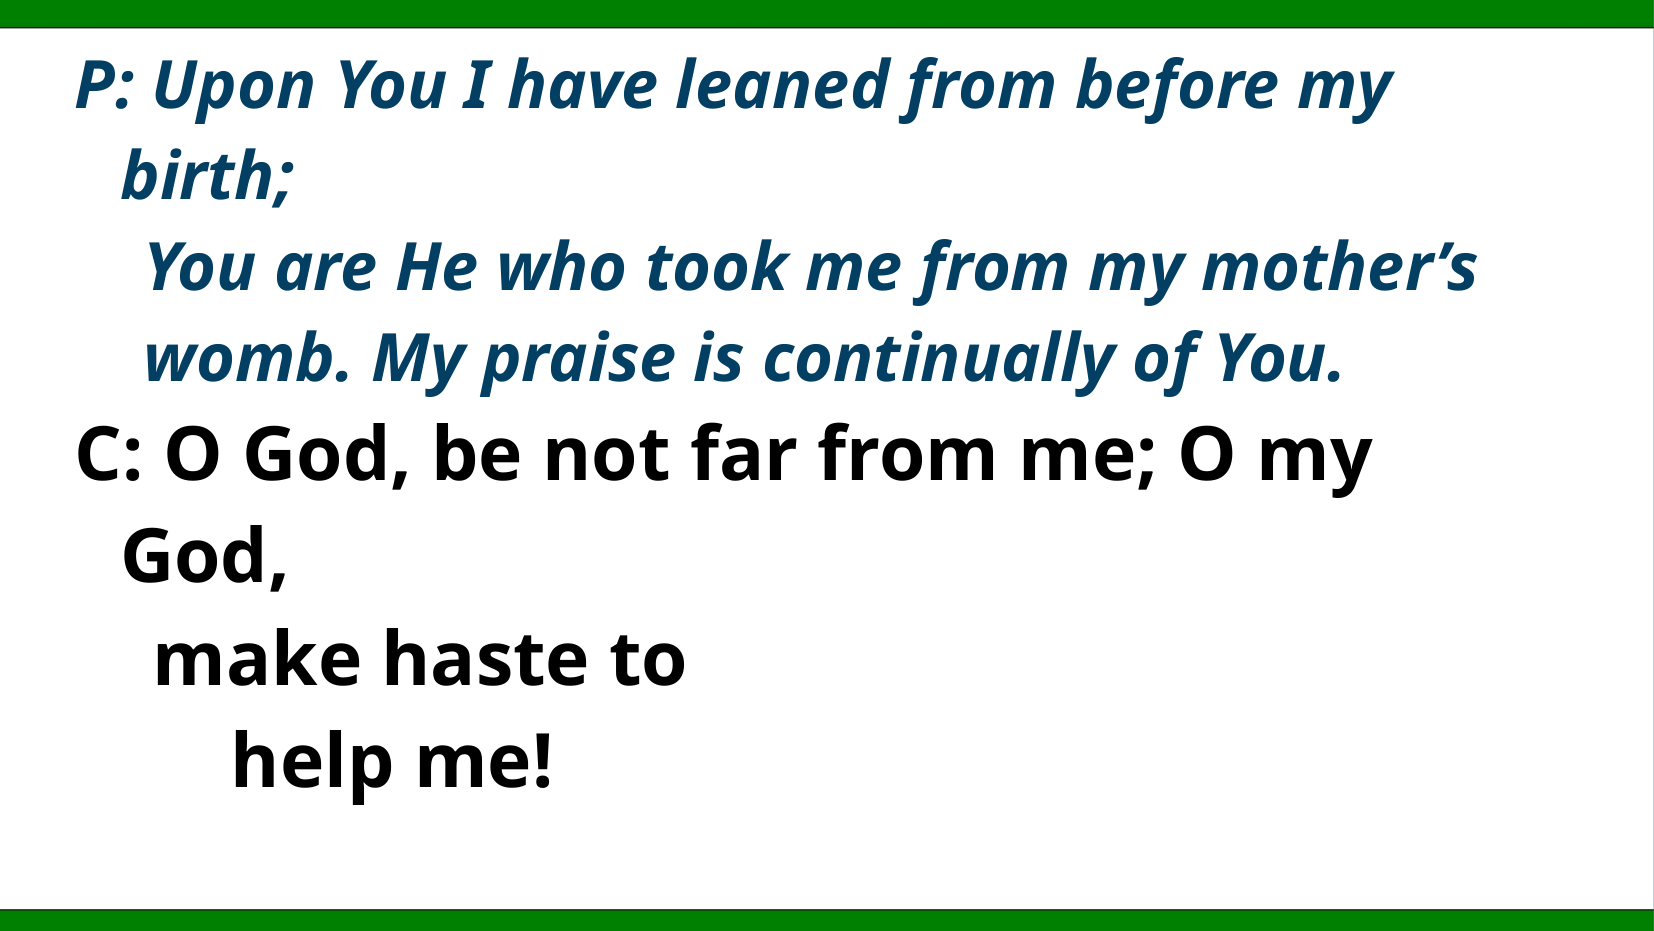

P: Upon You I have leaned from before my birth;
 You are He who took me from my mother’s
 womb. My praise is continually of You.
C: O God, be not far from me; O my God,
 make haste to
 help me!